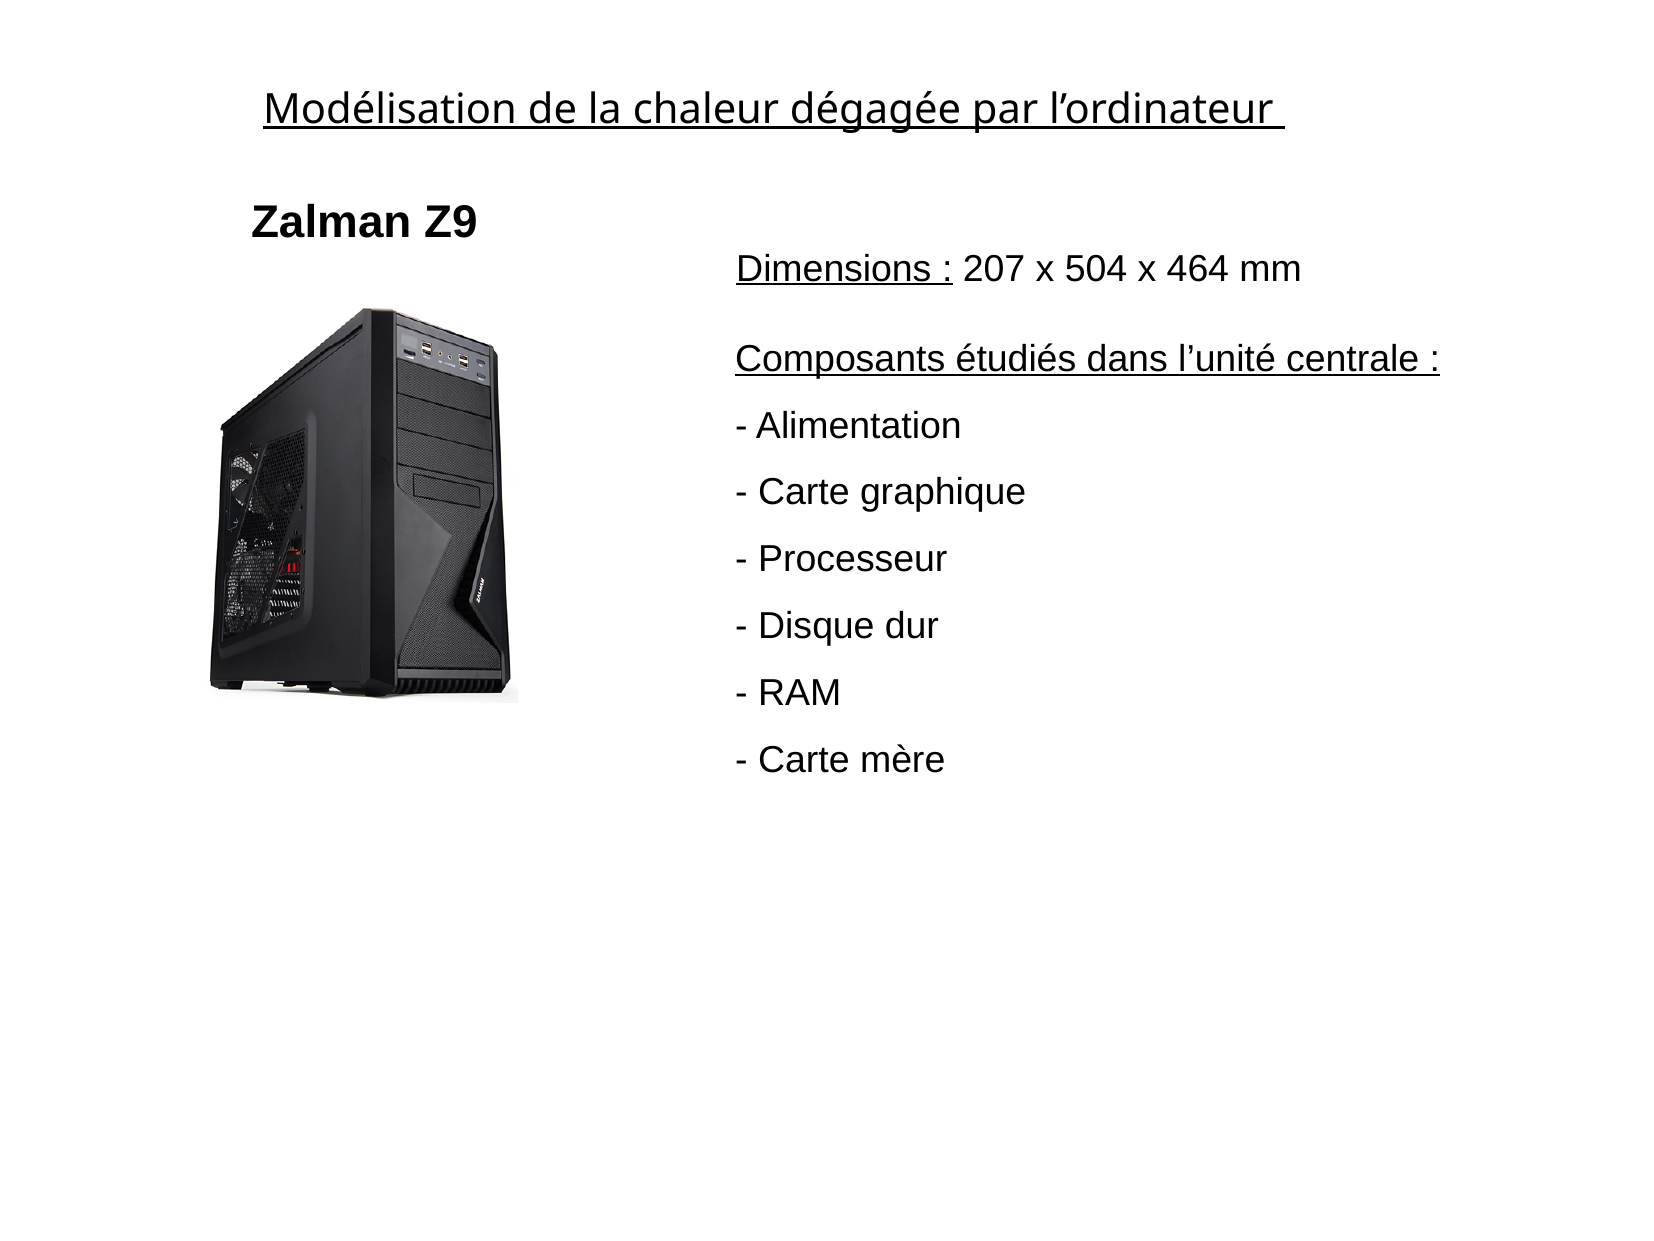

Modélisation de la chaleur dégagée par l’ordinateur
Zalman Z9
Dimensions : 207 x 504 x 464 mm
Composants étudiés dans l’unité centrale :
- Alimentation
- Carte graphique
- Processeur
- Disque dur
- RAM
- Carte mère